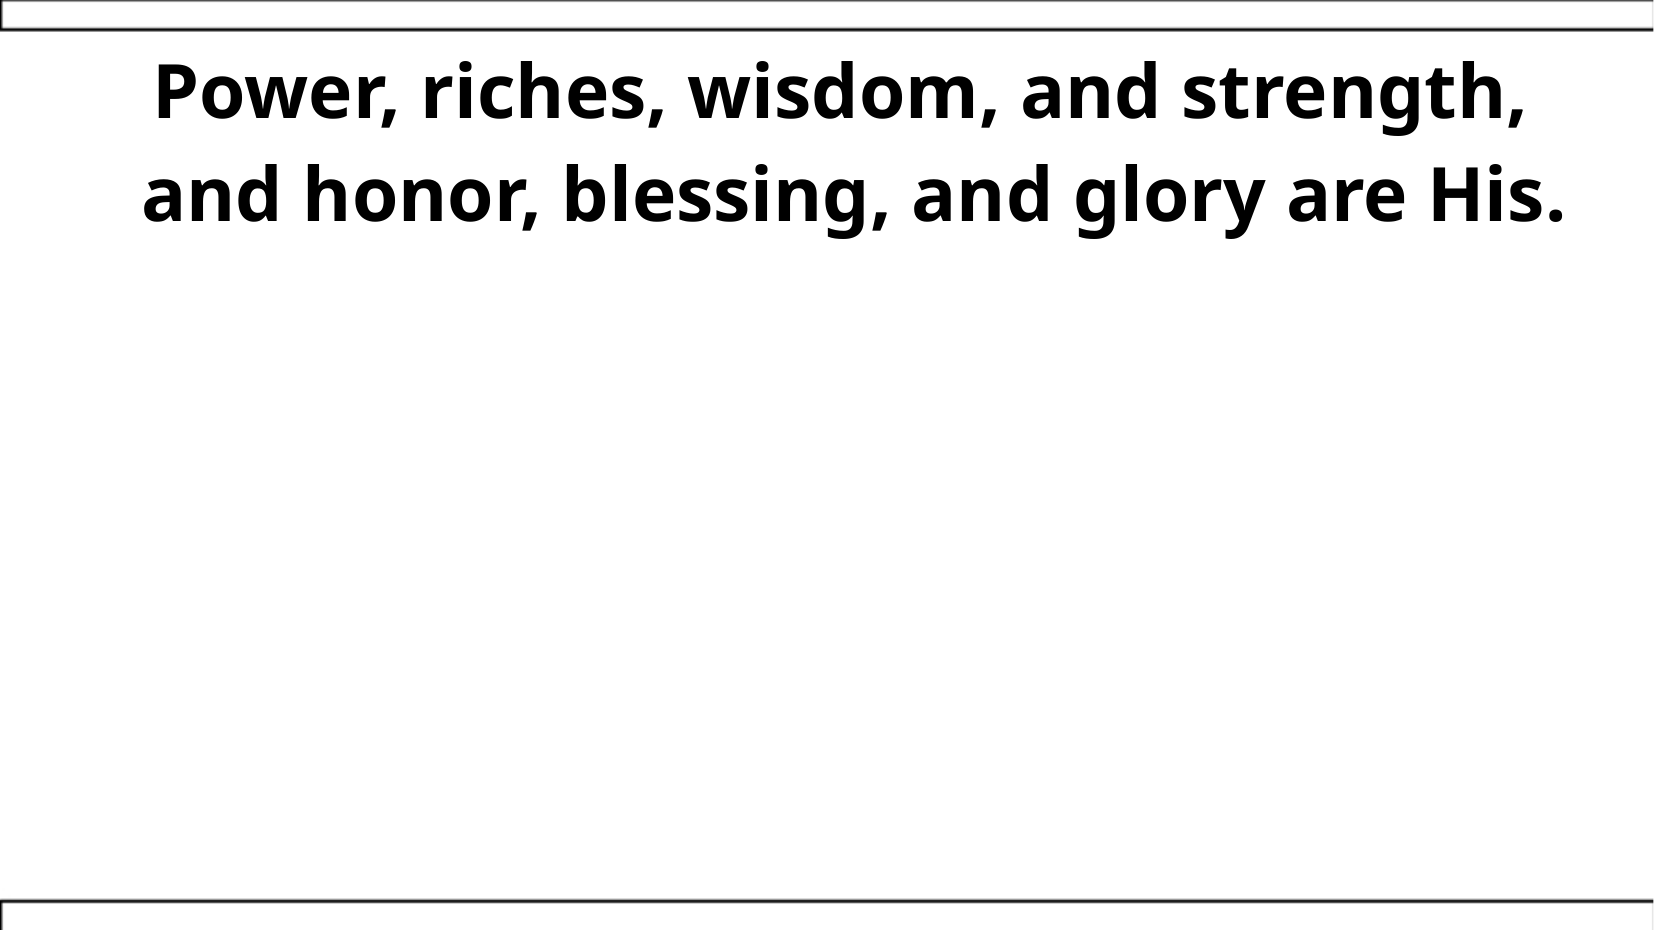

Power, riches, wisdom, and strength,
	and honor, blessing, and glory are His.